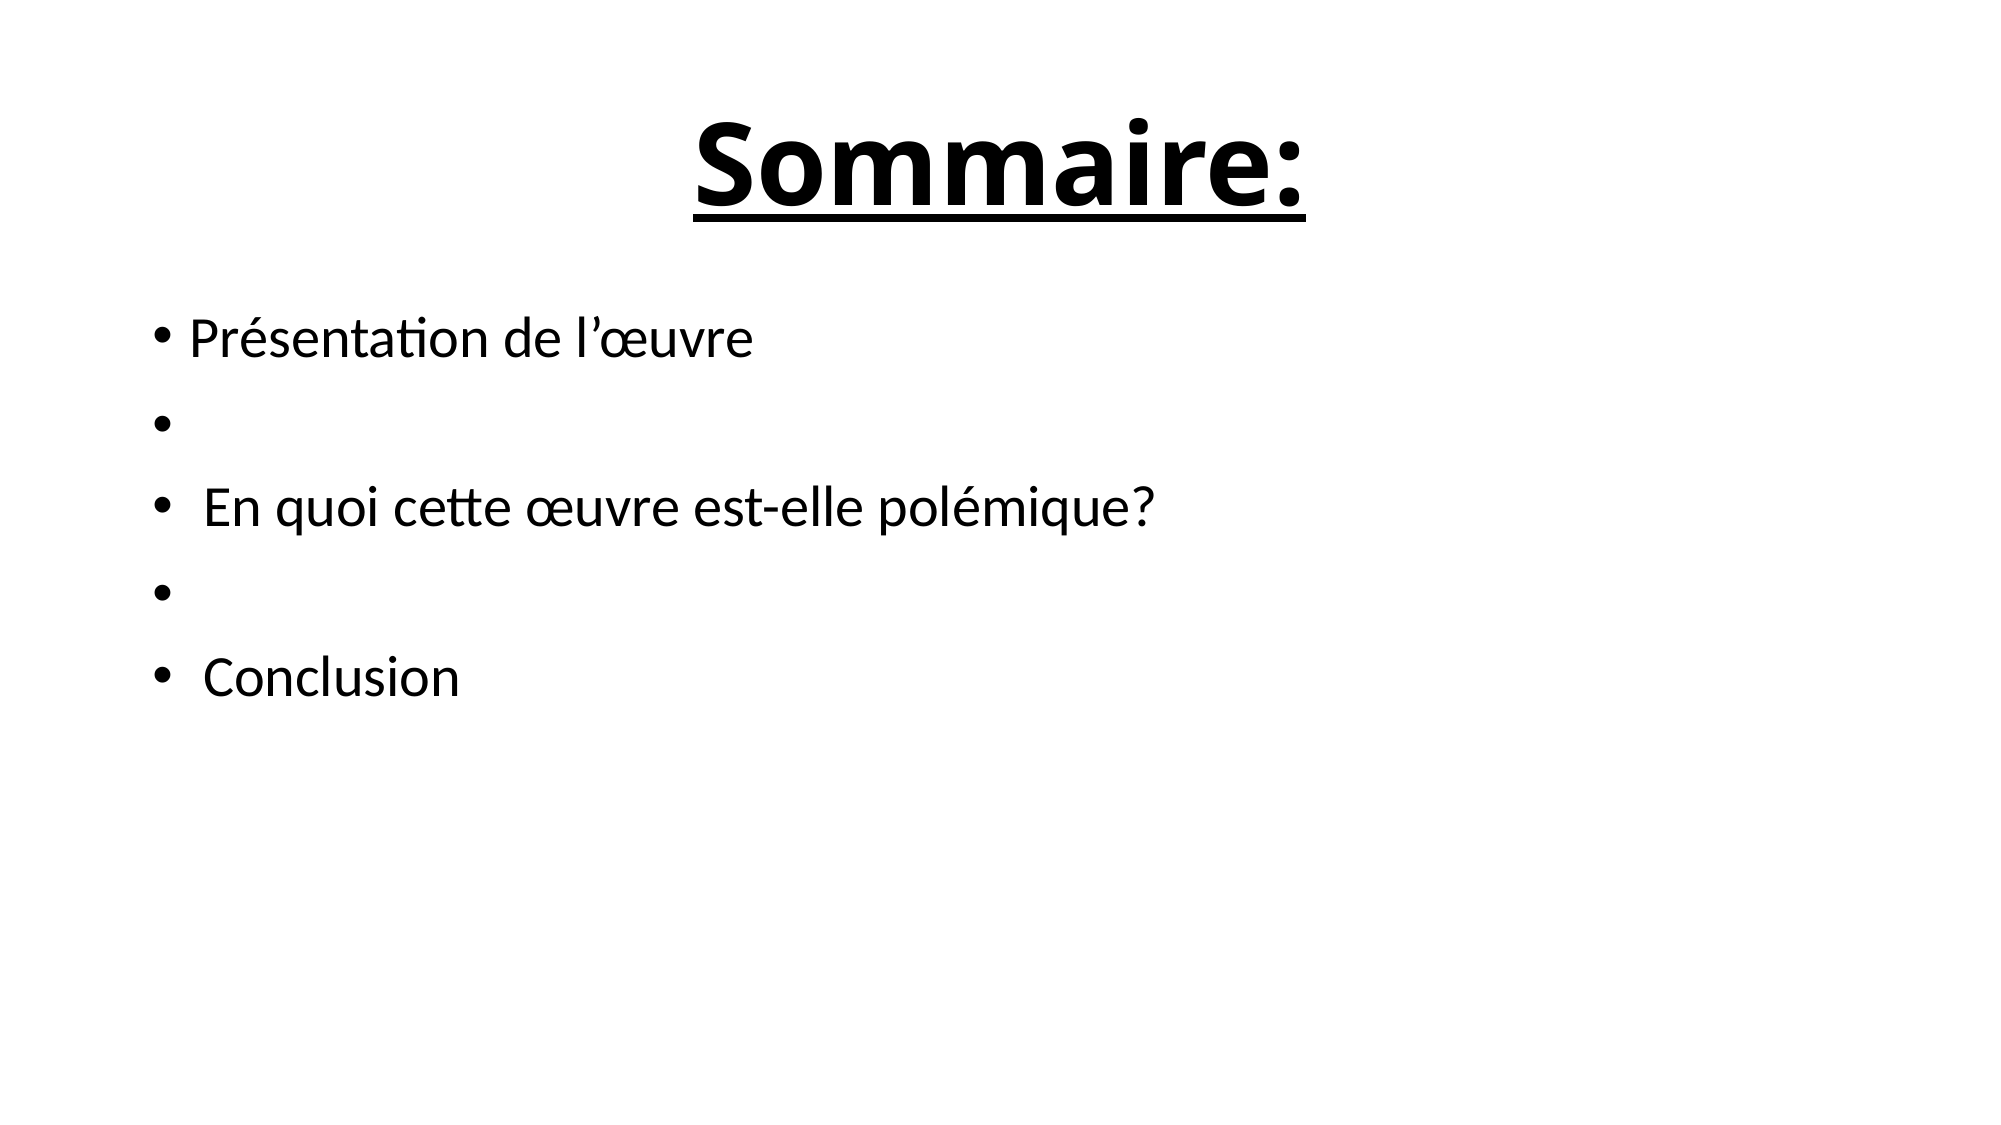

# Sommaire:
Présentation de l’œuvre
 En quoi cette œuvre est-elle polémique?
 Conclusion